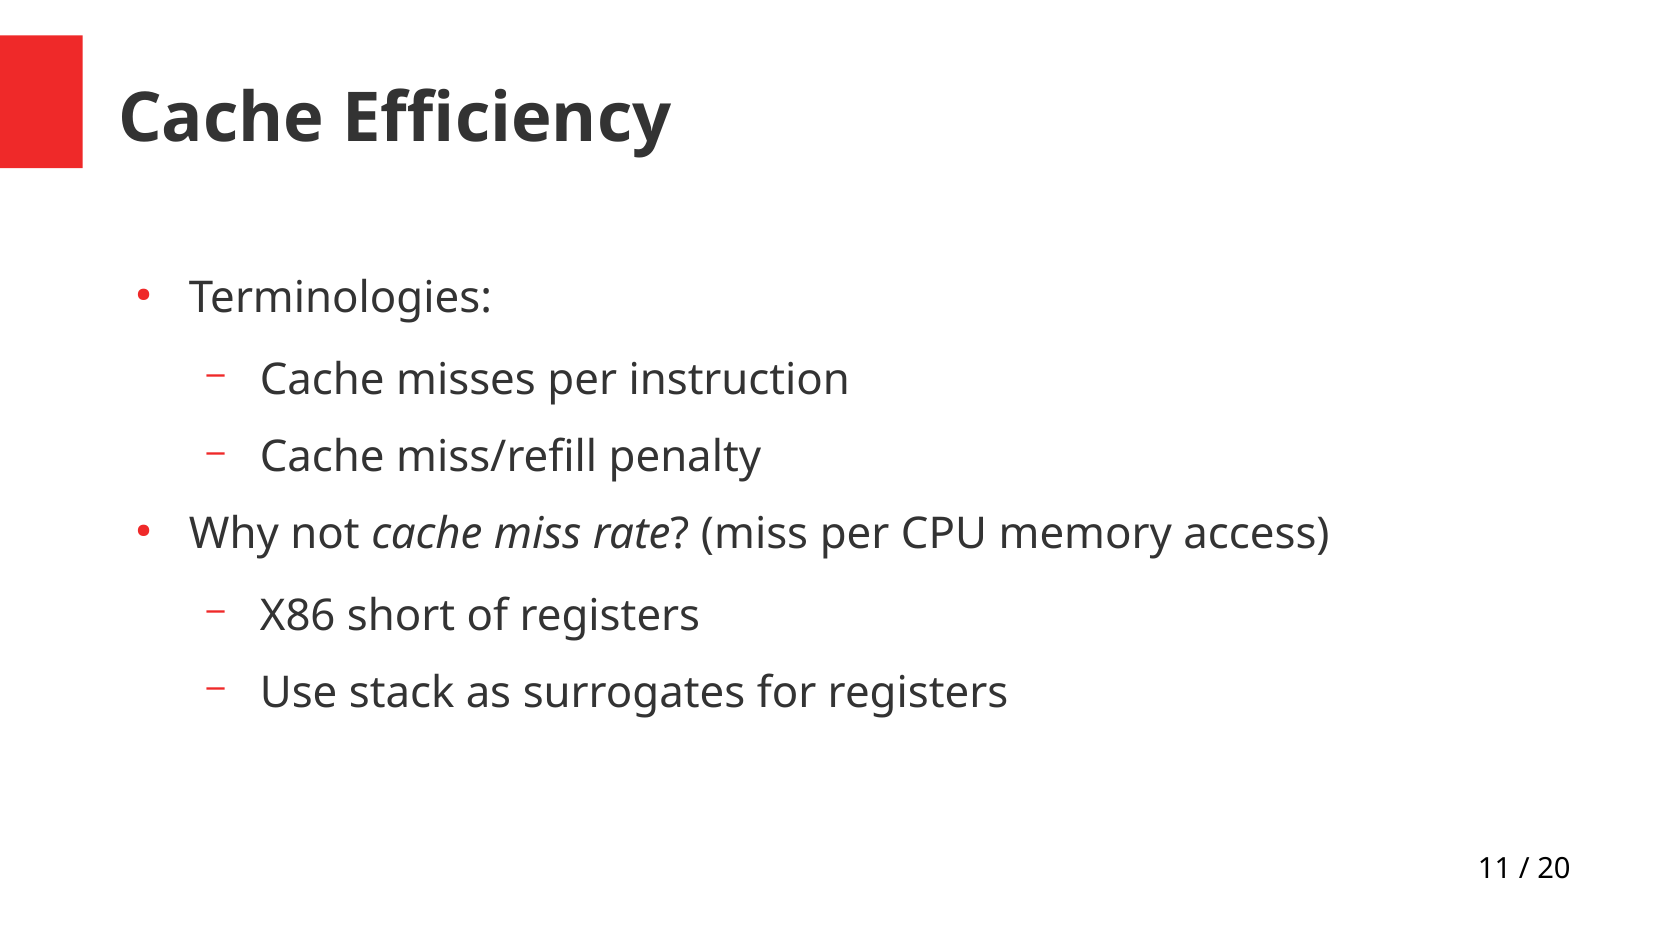

# Cache Efficiency
Terminologies:
Cache misses per instruction
Cache miss/refill penalty
Why not cache miss rate? (miss per CPU memory access)
X86 short of registers
Use stack as surrogates for registers
11